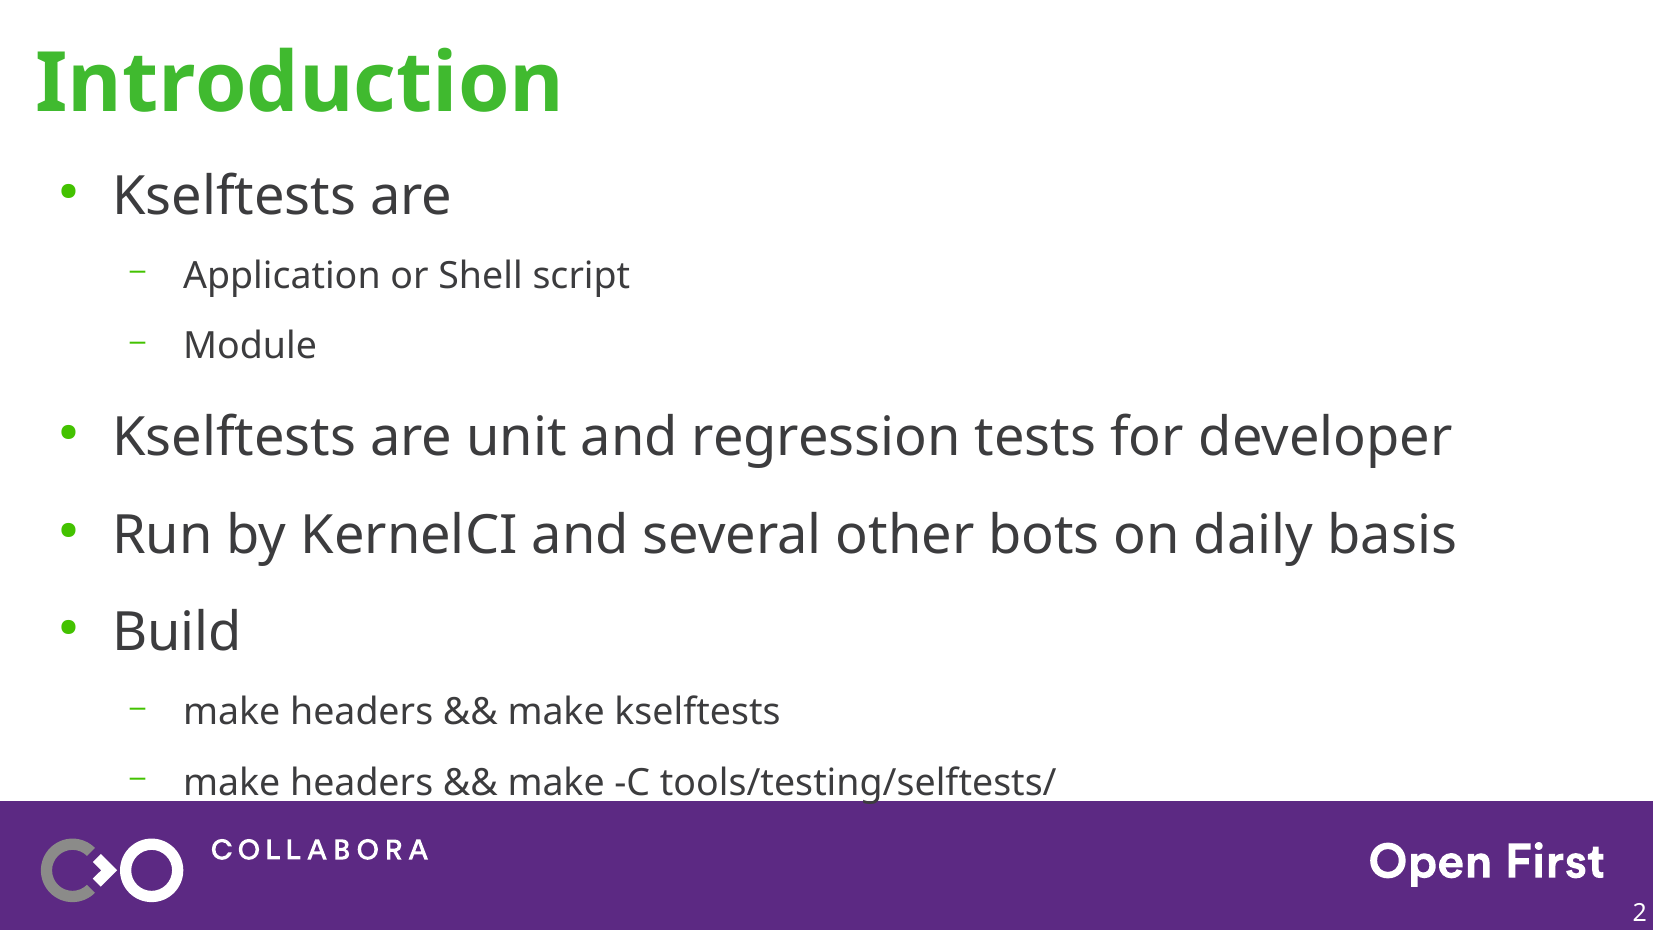

# Introduction
Kselftests are
Application or Shell script
Module
Kselftests are unit and regression tests for developer
Run by KernelCI and several other bots on daily basis
Build
make headers && make kselftests
make headers && make -C tools/testing/selftests/